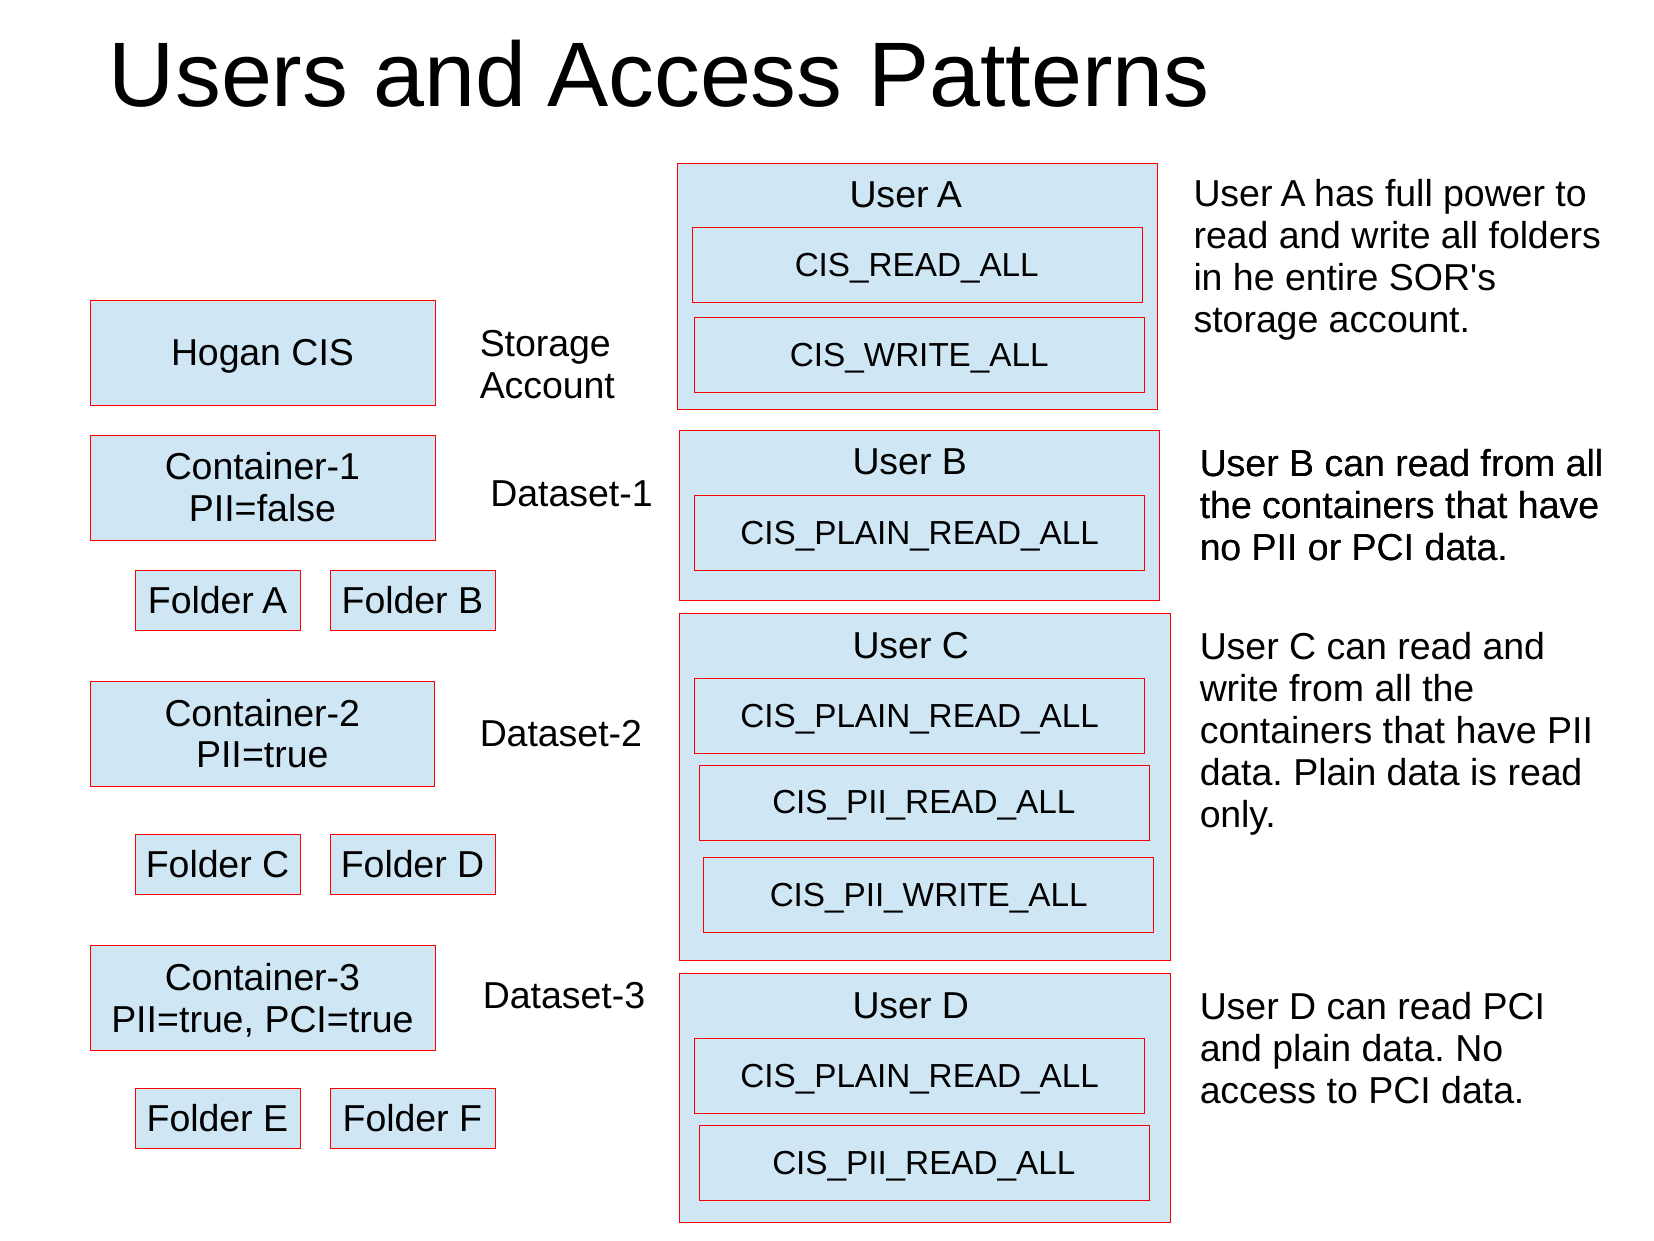

# Users and Access Patterns
User A has full power to read and write all folders in he entire SOR's storage account.
User A
CIS_READ_ALL
Hogan CIS
Storage
Account
CIS_WRITE_ALL
User B
User B
Container-1
PII=false
User B can read from all the containers that have no PII or PCI data.
User B can read from all the containers that have no PII or PCI data.
Dataset-1
CIS_PLAIN_READ_ALL
CIS_PLAIN_READ_ALL
Folder A
Folder B
User C
User C can read and write from all the containers that have PII data. Plain data is read only.
CIS_PLAIN_READ_ALL
Container-2
PII=true
Dataset-2
CIS_PII_READ_ALL
Folder C
Folder D
CIS_PII_WRITE_ALL
Container-3
PII=true, PCI=true
Dataset-3
User D
User D can read PCI and plain data. No access to PCI data.
CIS_PLAIN_READ_ALL
Folder E
Folder F
CIS_PII_READ_ALL